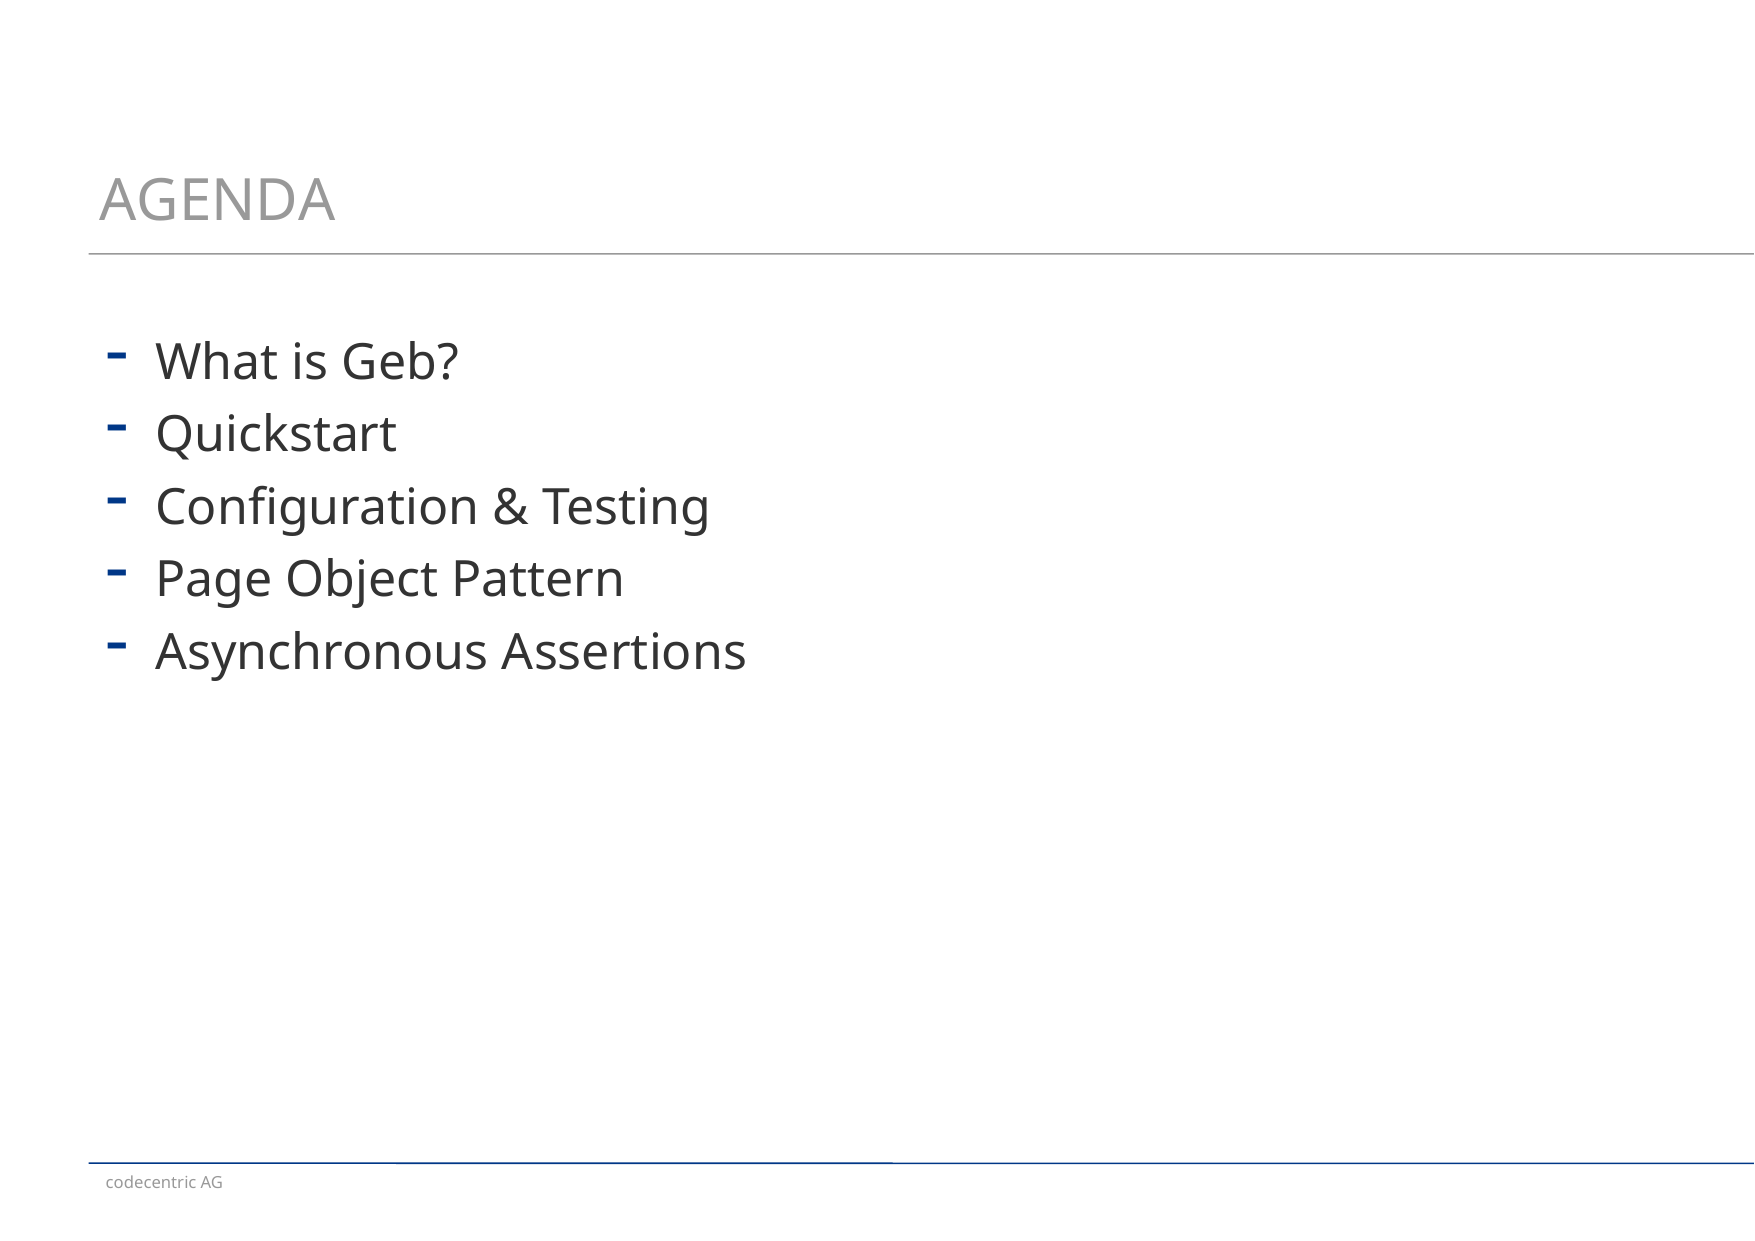

Agenda
# What is Geb?
Quickstart
Configuration & Testing
Page Object Pattern
Asynchronous Assertions